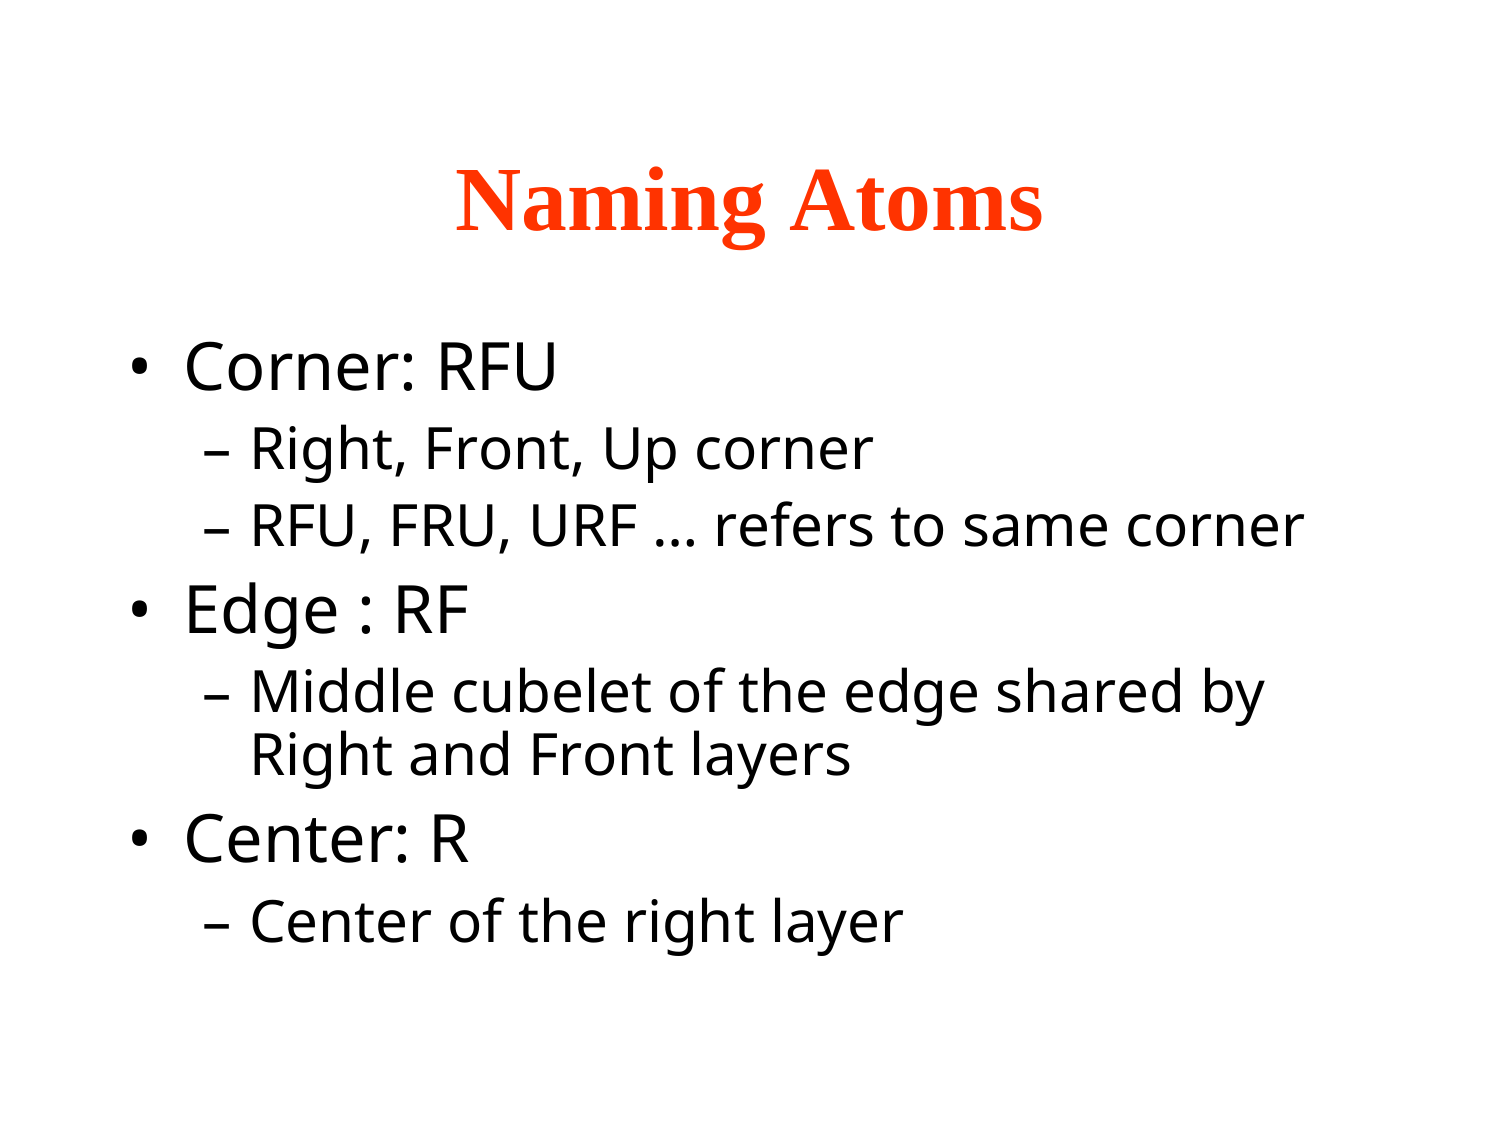

# Naming Atoms
Corner: RFU
Right, Front, Up corner
RFU, FRU, URF … refers to same corner
Edge : RF
Middle cubelet of the edge shared by Right and Front layers
Center: R
Center of the right layer